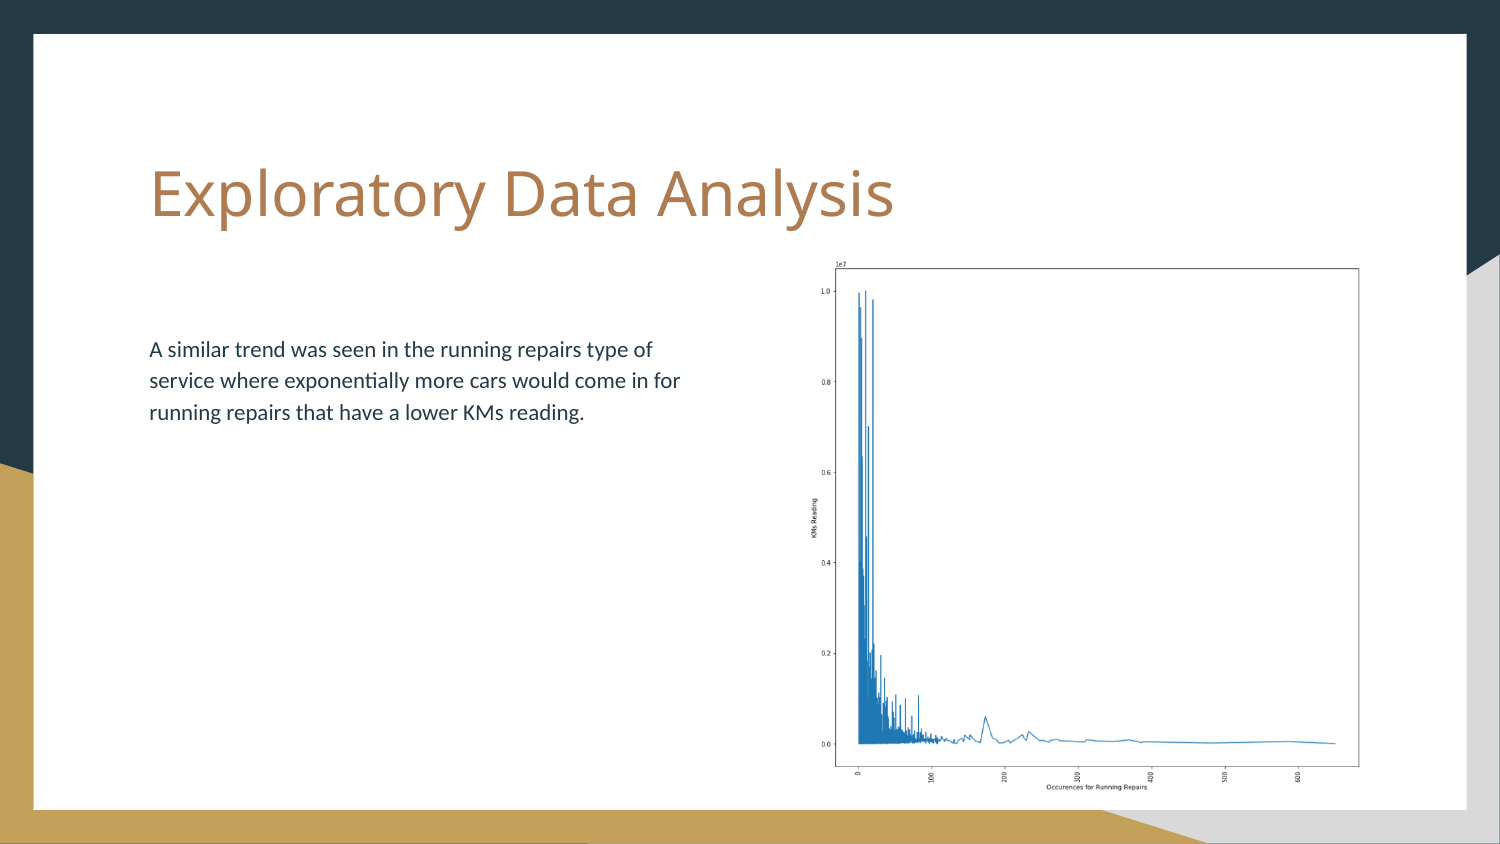

# Exploratory Data Analysis
A similar trend was seen in the running repairs type of service where exponentially more cars would come in for running repairs that have a lower KMs reading.